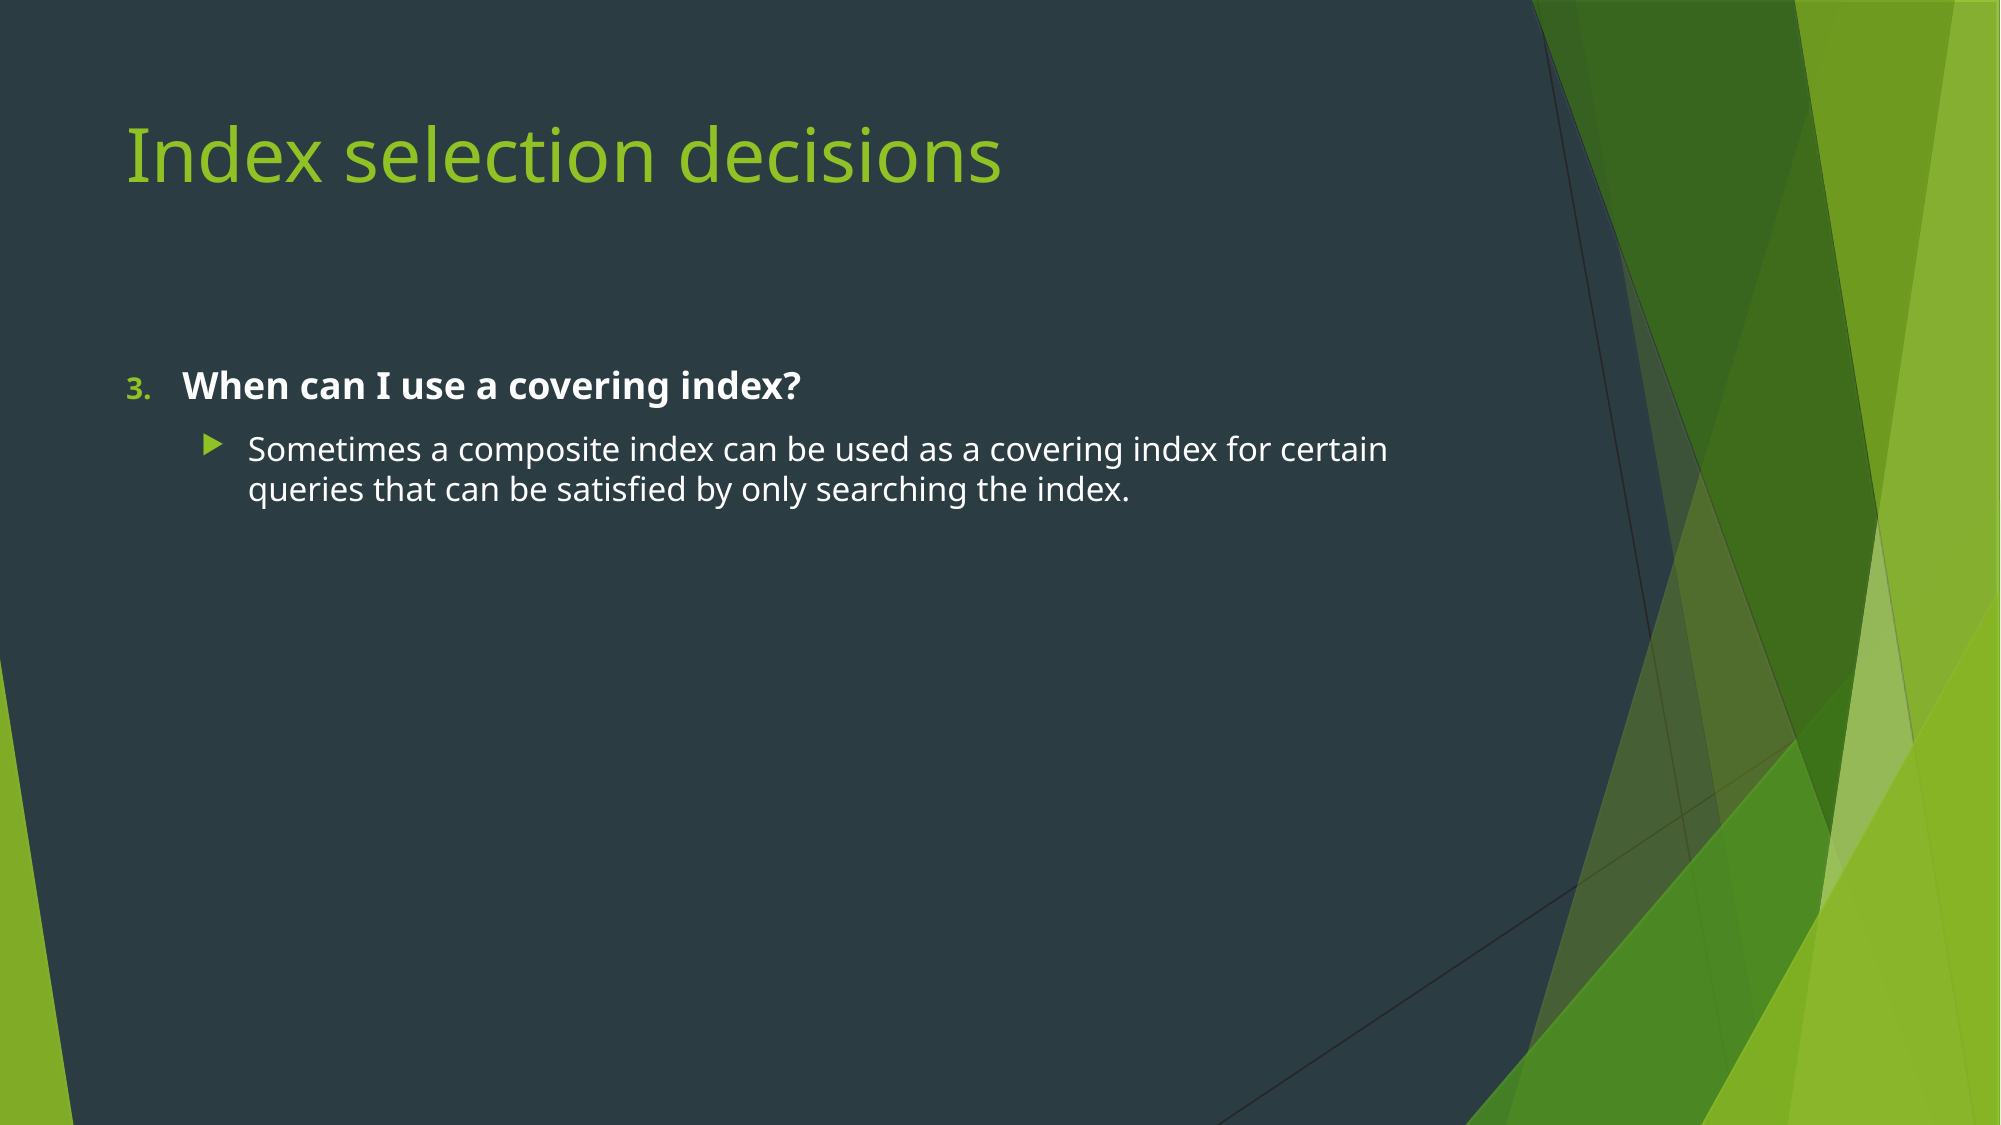

# Index selection decisions
When can I use a covering index?
Sometimes a composite index can be used as a covering index for certain queries that can be satisfied by only searching the index.